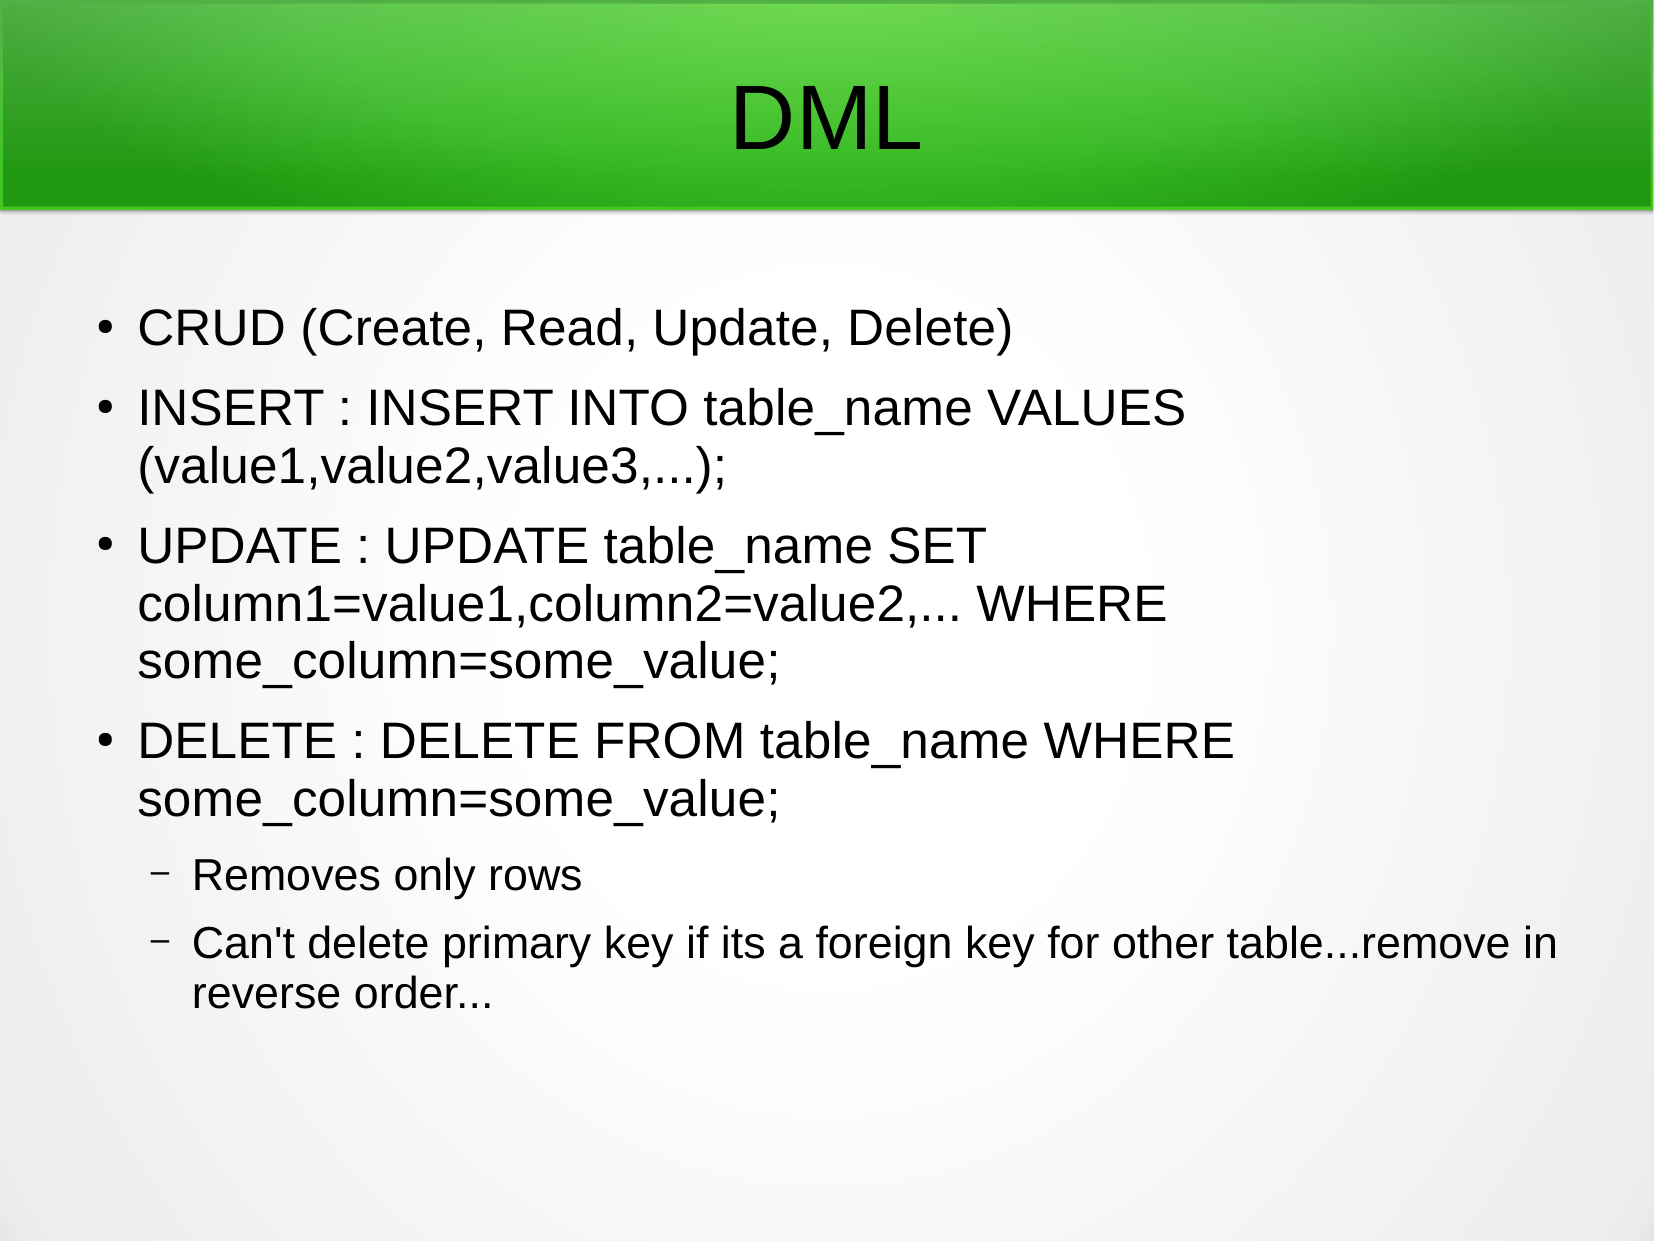

# DML
CRUD (Create, Read, Update, Delete)
INSERT : INSERT INTO table_name VALUES (value1,value2,value3,...);
UPDATE : UPDATE table_name SET column1=value1,column2=value2,... WHERE some_column=some_value;
DELETE : DELETE FROM table_name WHERE some_column=some_value;
Removes only rows
Can't delete primary key if its a foreign key for other table...remove in reverse order...